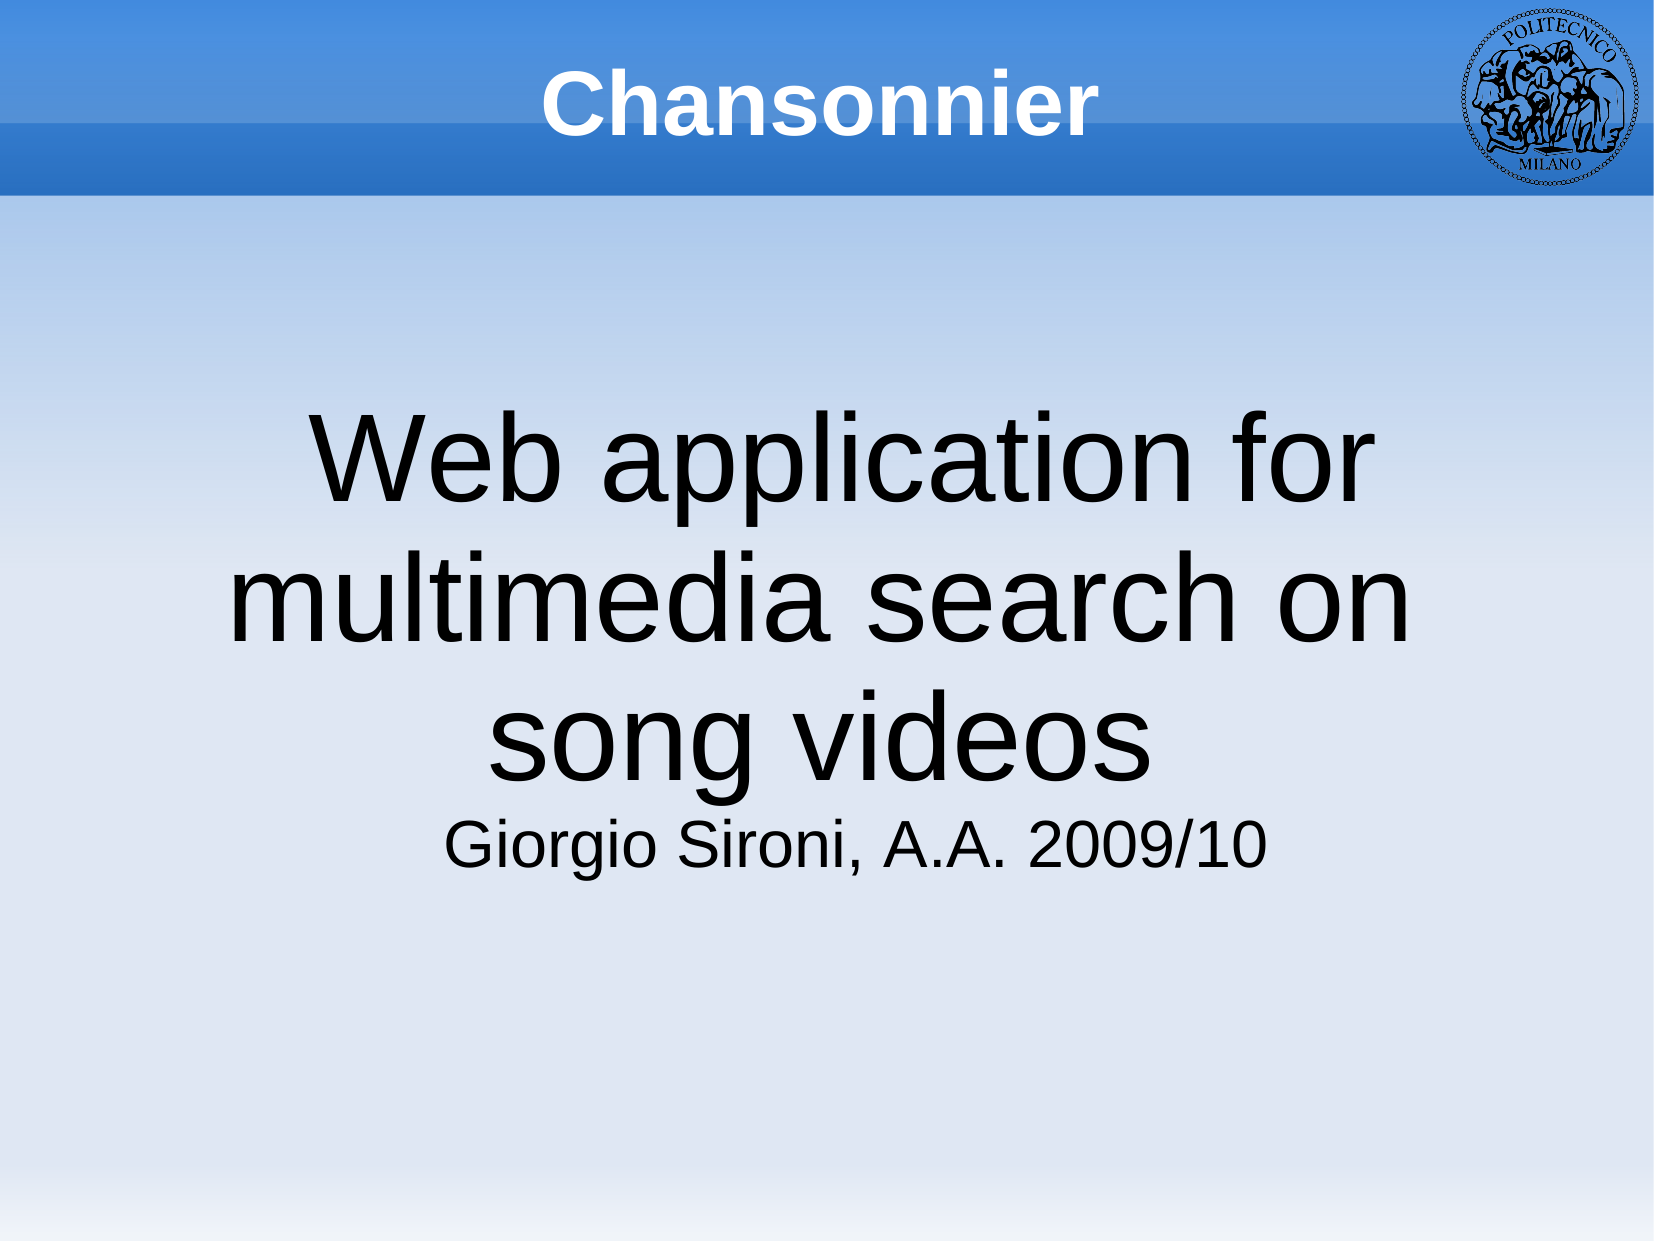

# Chansonnier
Web application for multimedia search on song videos
Giorgio Sironi, A.A. 2009/10